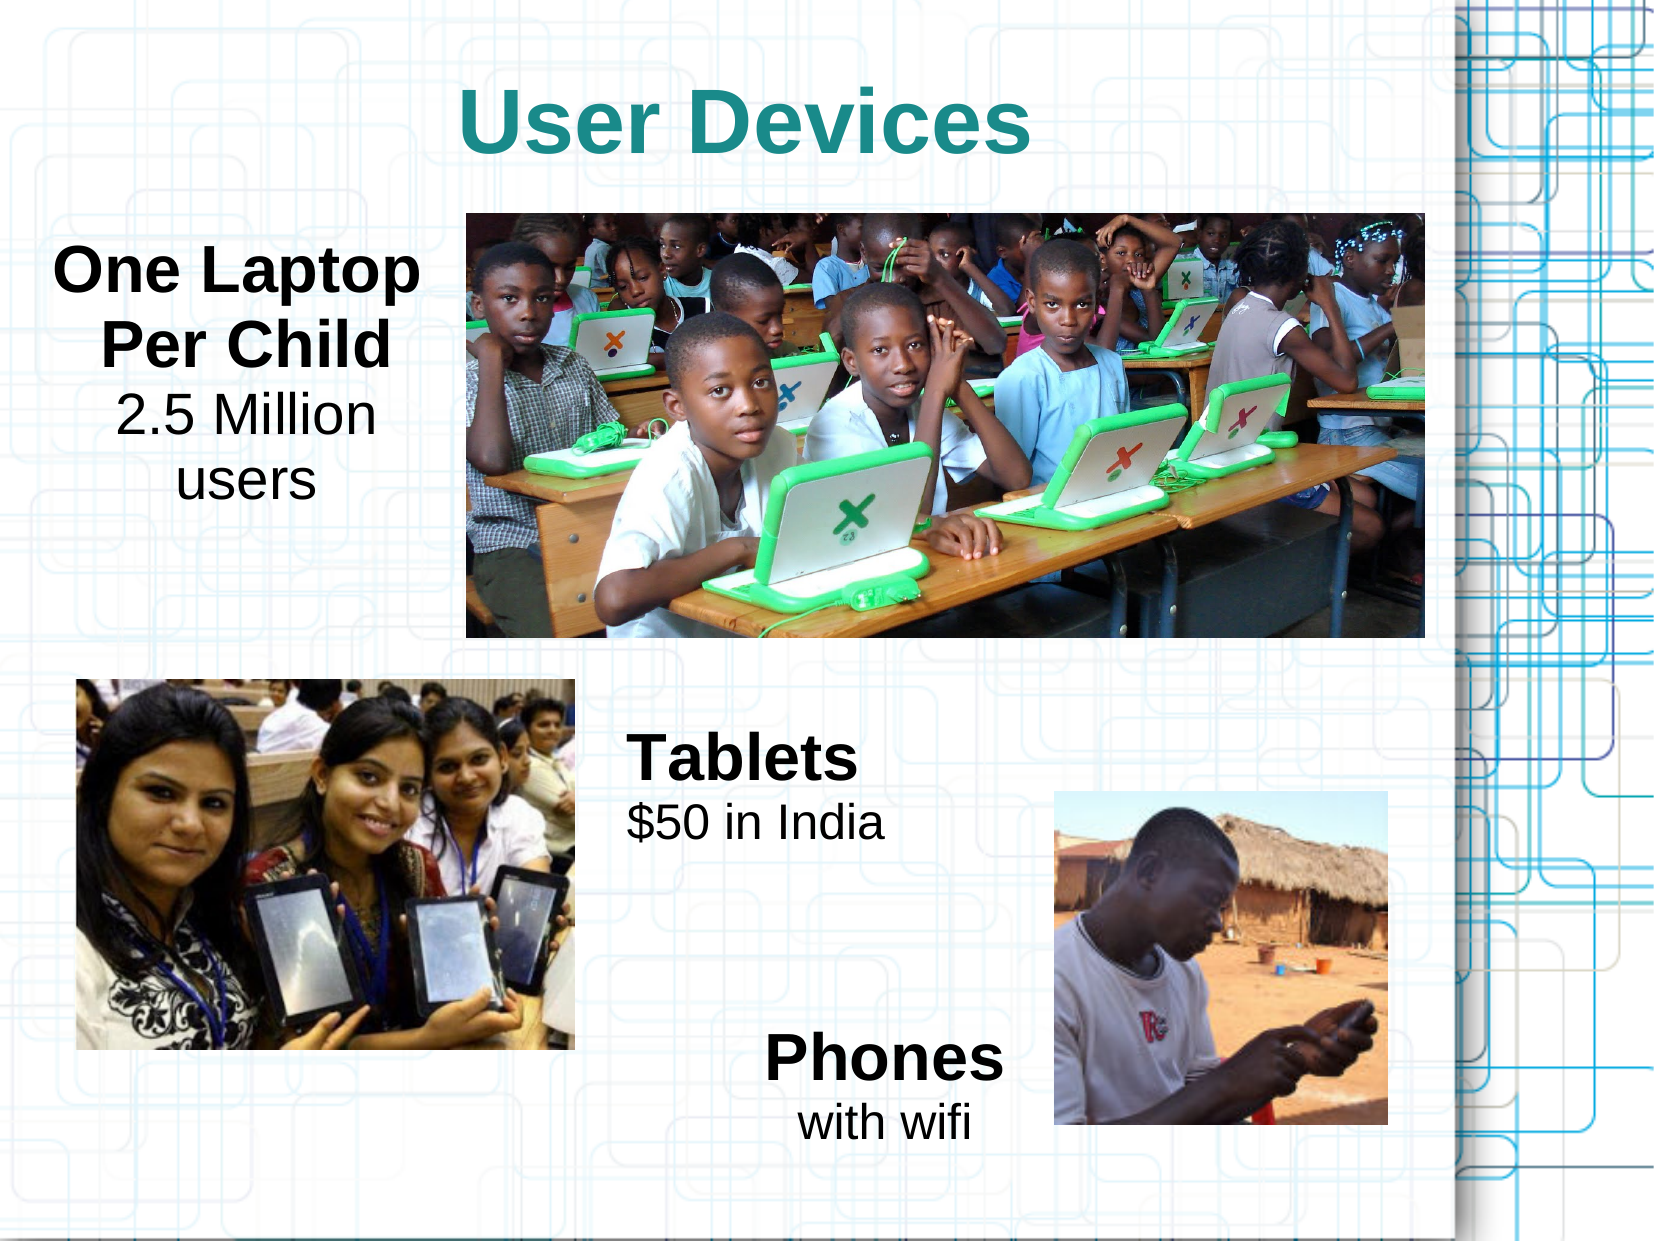

# User Devices
One Laptop
Per Child
2.5 Million
users
Tablets
$50 in India
Phones
with wifi